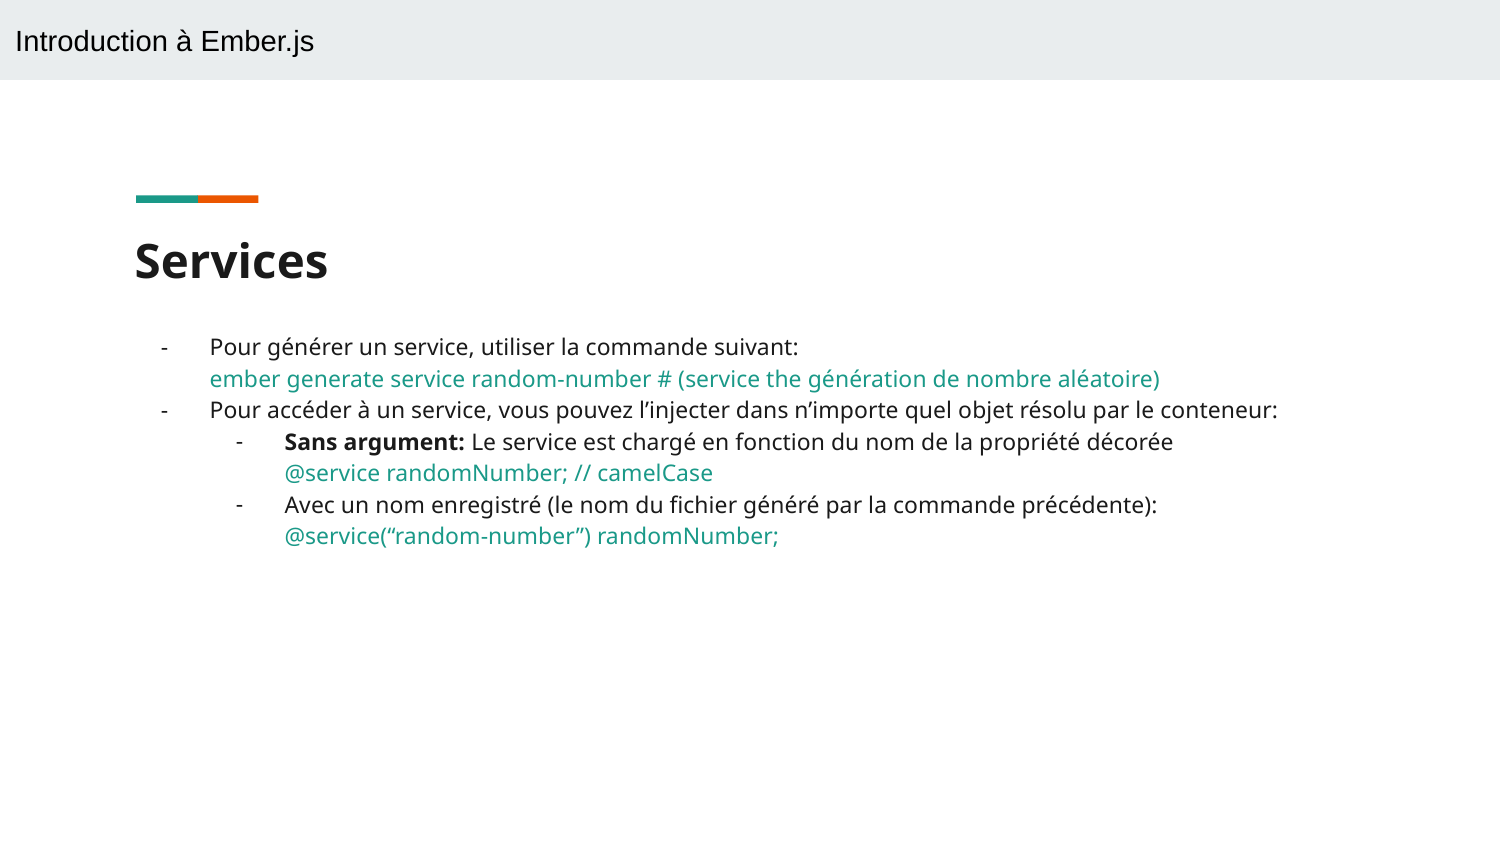

# Services
Pour générer un service, utiliser la commande suivant:
ember generate service random-number # (service the génération de nombre aléatoire)
Pour accéder à un service, vous pouvez l’injecter dans n’importe quel objet résolu par le conteneur:
Sans argument: Le service est chargé en fonction du nom de la propriété décorée
@service randomNumber; // camelCase
Avec un nom enregistré (le nom du fichier généré par la commande précédente):
@service(“random-number”) randomNumber;